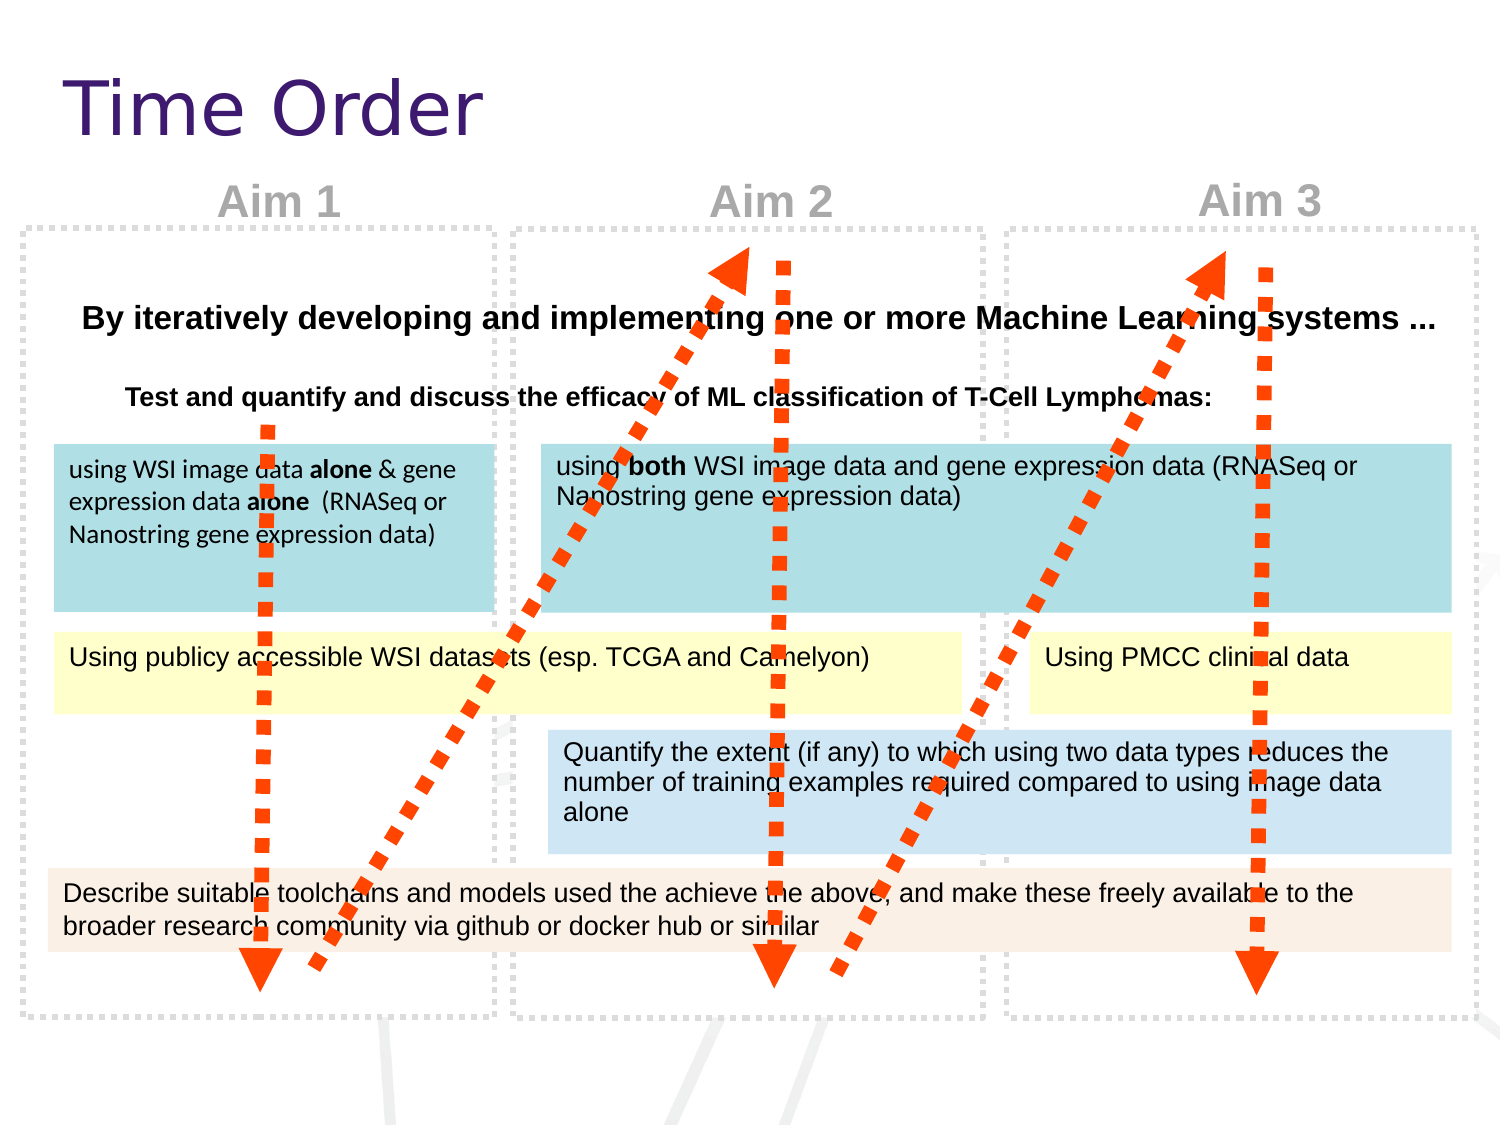

Time Order
Aim 3
Aim 1
Aim 2
By iteratively developing and implementing one or more Machine Learning systems ...
Test and quantify and discuss the efficacy of ML classification of T-Cell Lymphomas:
using both WSI image data and gene expression data (RNASeq or Nanostring gene expression data)
# using WSI image data alone & gene expression data alone (RNASeq or Nanostring gene expression data)
Using publicy accessible WSI datasets (esp. TCGA and Camelyon)
Using PMCC clinical data
Quantify the extent (if any) to which using two data types reduces the number of training examples required compared to using image data alone
Describe suitable toolchains and models used the achieve the above; and make these freely available to the broader research community via github or docker hub or similar